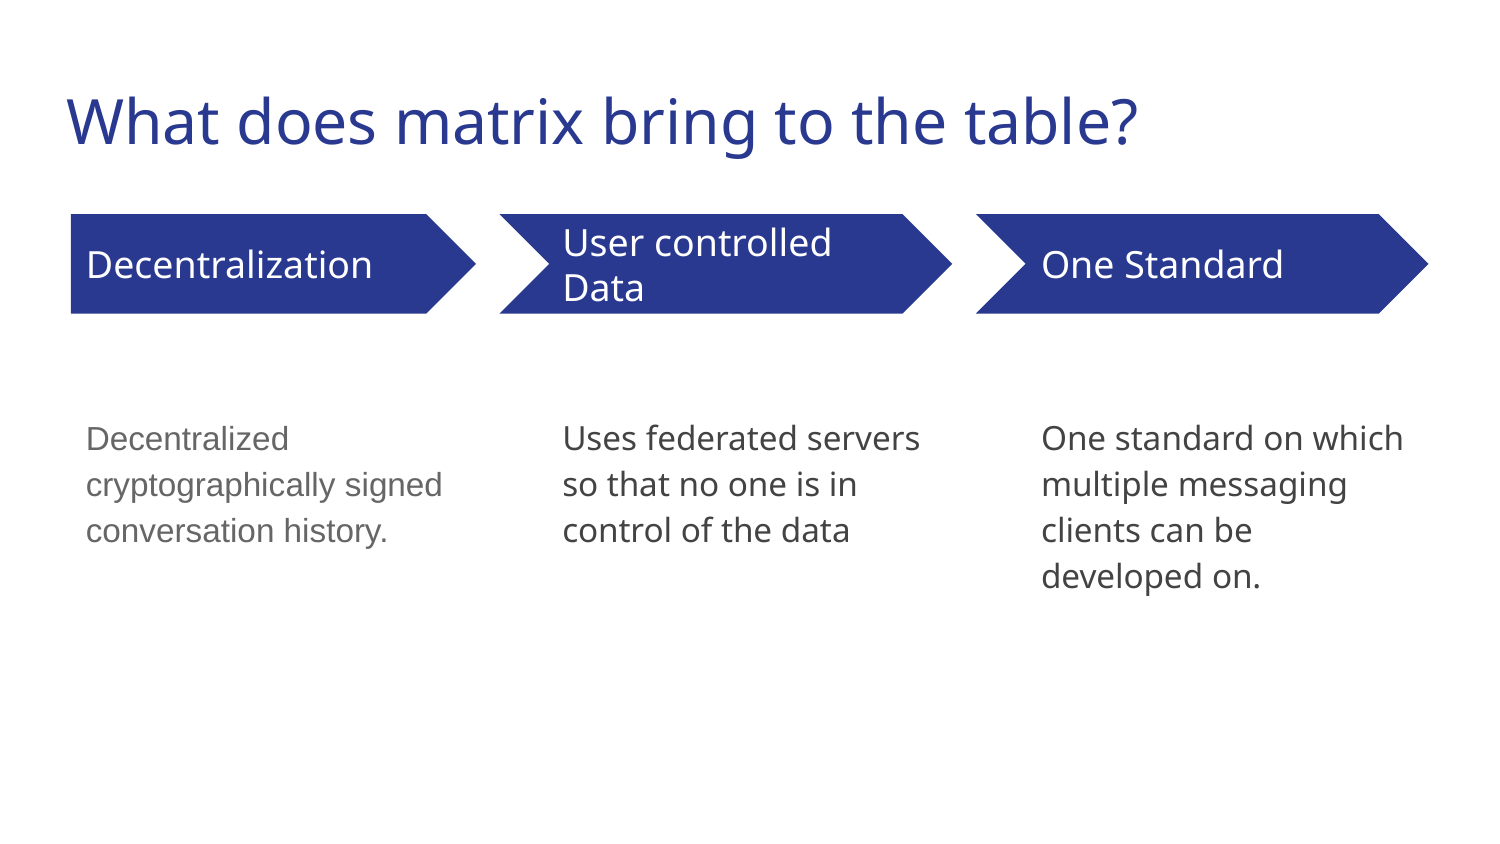

# What does matrix bring to the table?
Decentralization
User controlled Data
One Standard
Decentralized cryptographically signed conversation history.
Uses federated servers so that no one is in control of the data
One standard on which multiple messaging clients can be developed on.